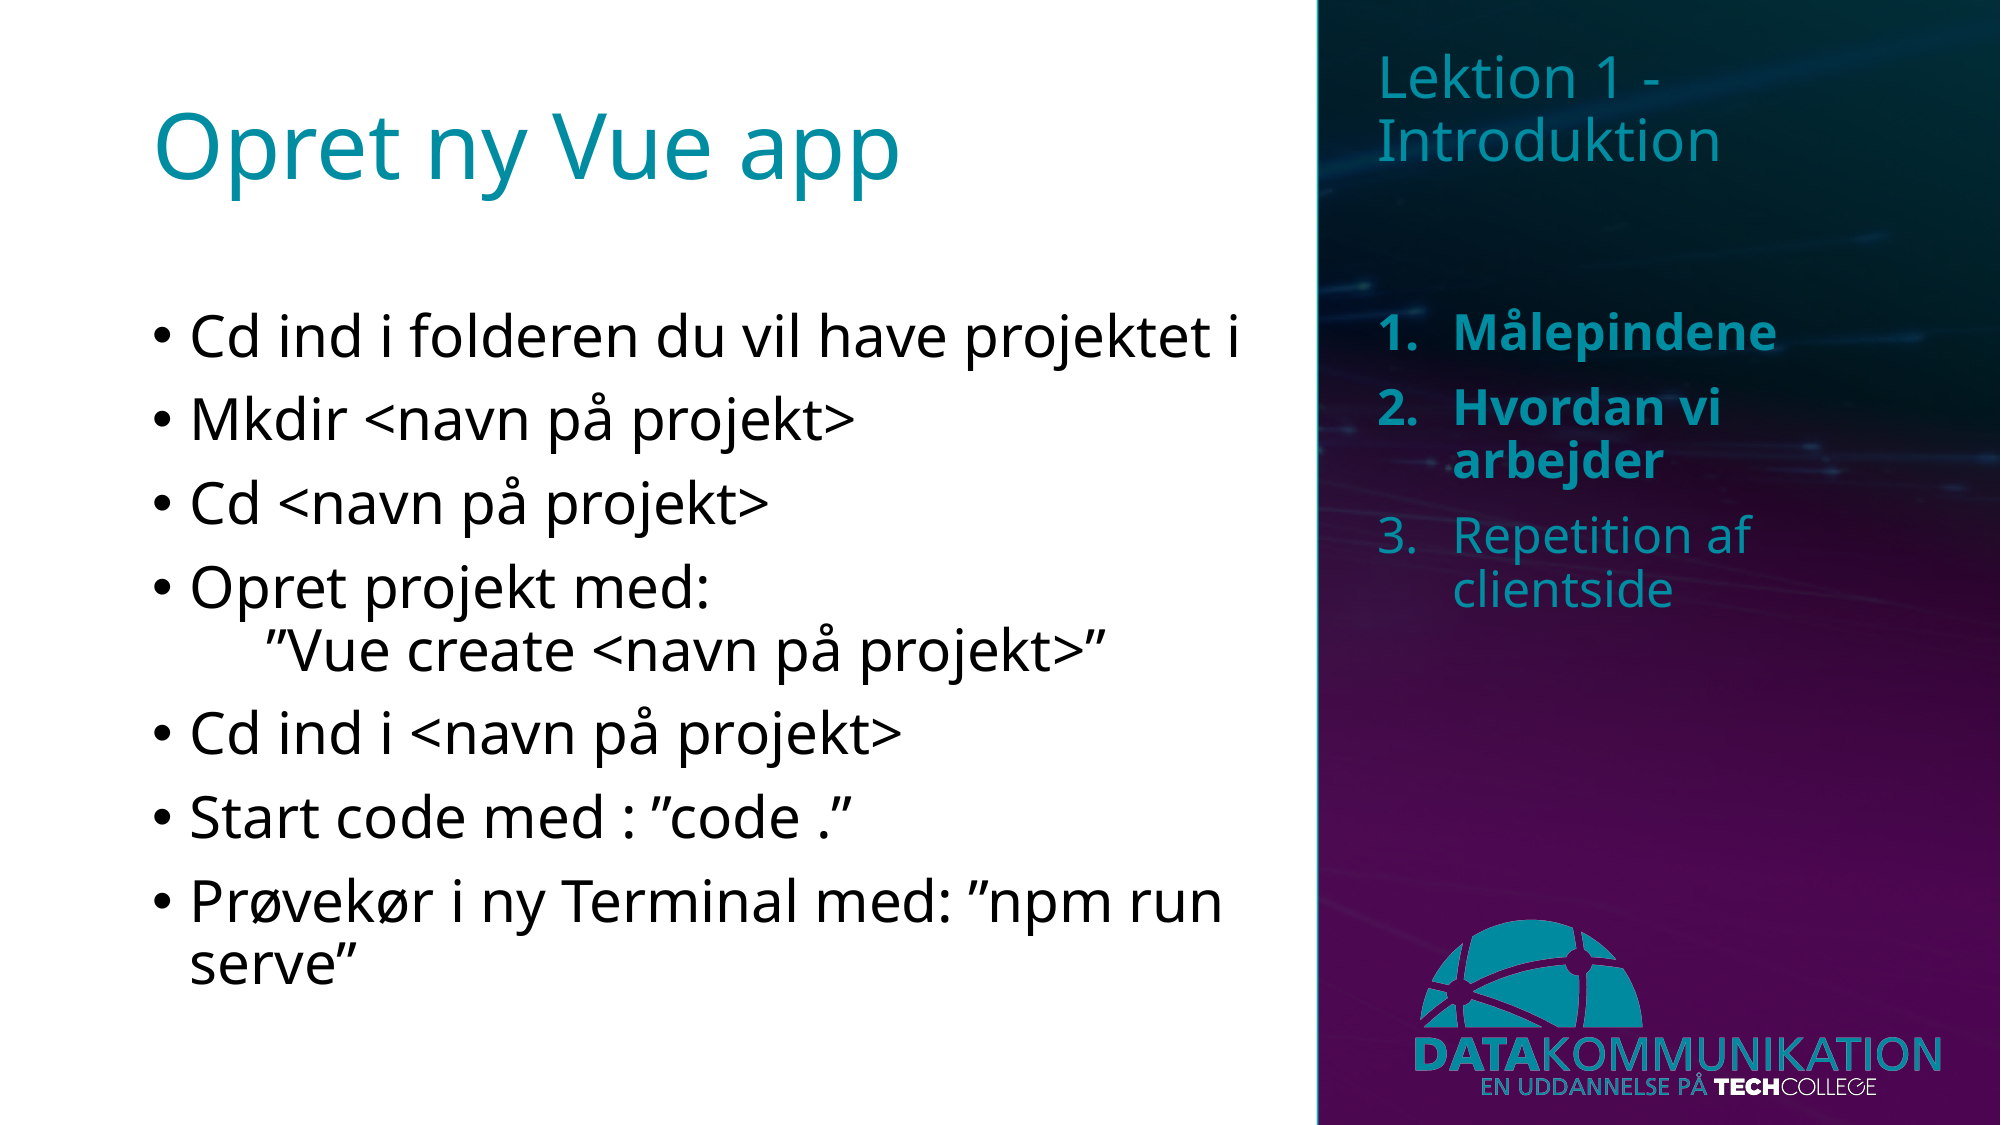

# Opret ny Vue app
Lektion 1 - Introduktion
Cd ind i folderen du vil have projektet i
Mkdir <navn på projekt>
Cd <navn på projekt>
Opret projekt med:
 ”Vue create <navn på projekt>”
Cd ind i <navn på projekt>
Start code med : ”code .”
Prøvekør i ny Terminal med: ”npm run serve”
Målepindene
Hvordan vi arbejder
Repetition af clientside